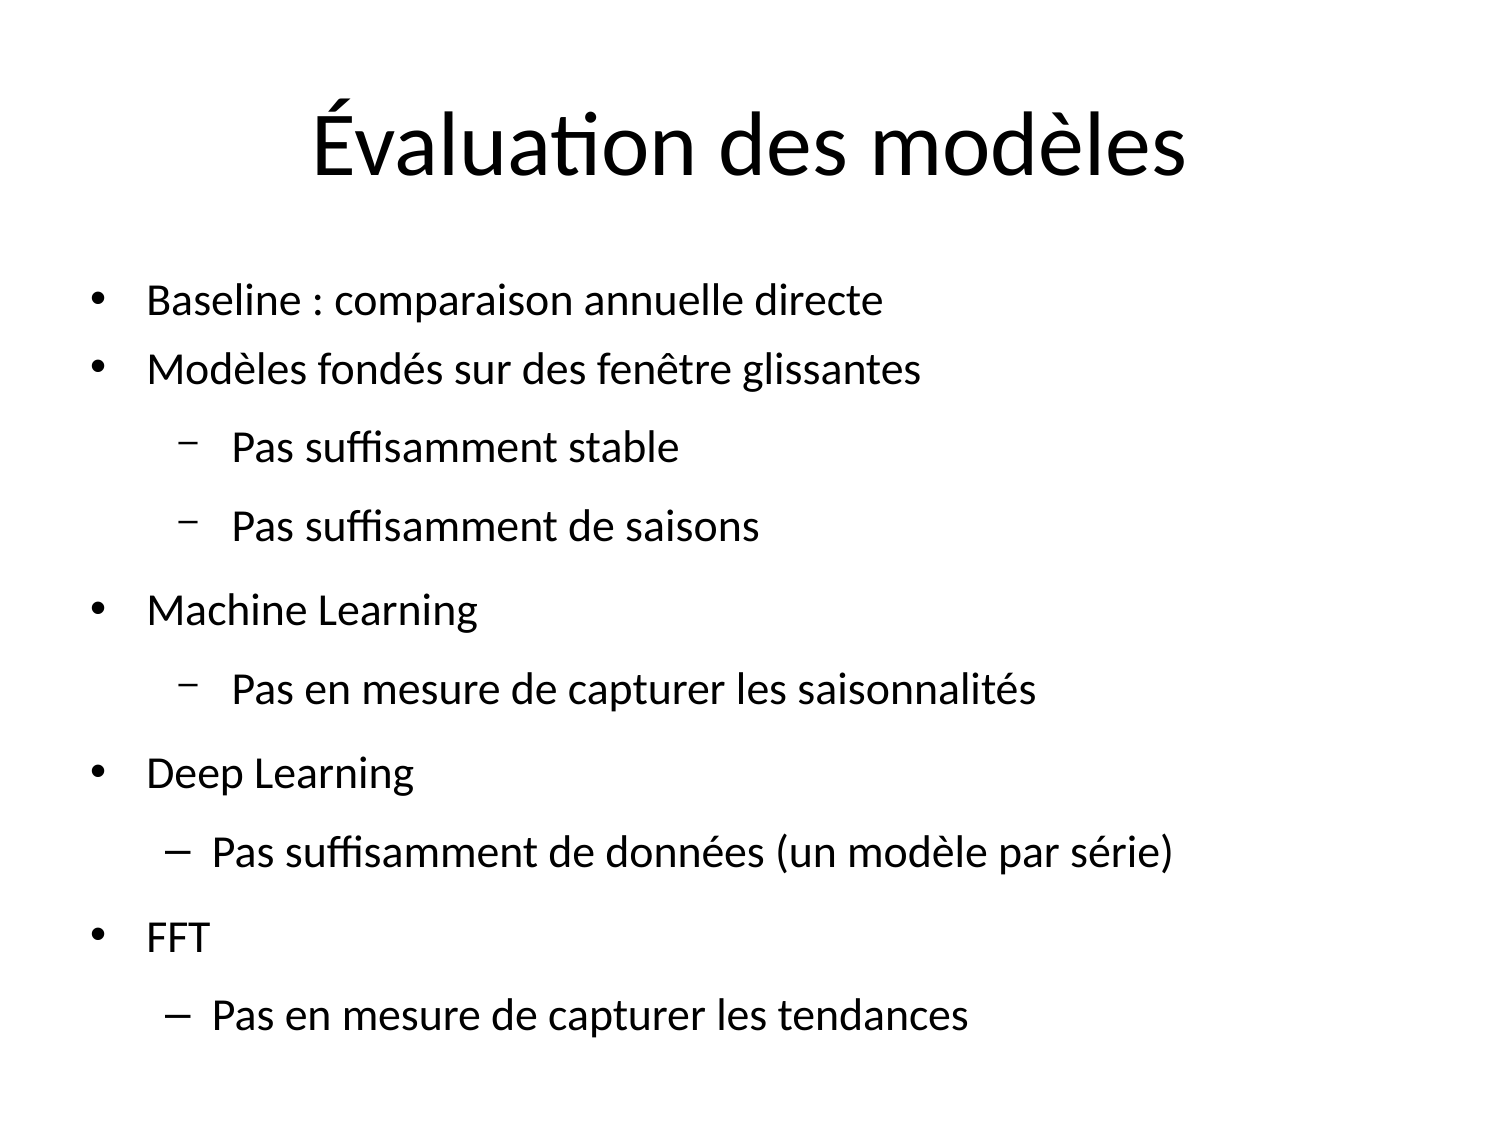

# Évaluation des modèles
Baseline : comparaison annuelle directe
Modèles fondés sur des fenêtre glissantes
Pas suffisamment stable
Pas suffisamment de saisons
Machine Learning
Pas en mesure de capturer les saisonnalités
Deep Learning
Pas suffisamment de données (un modèle par série)
FFT
Pas en mesure de capturer les tendances